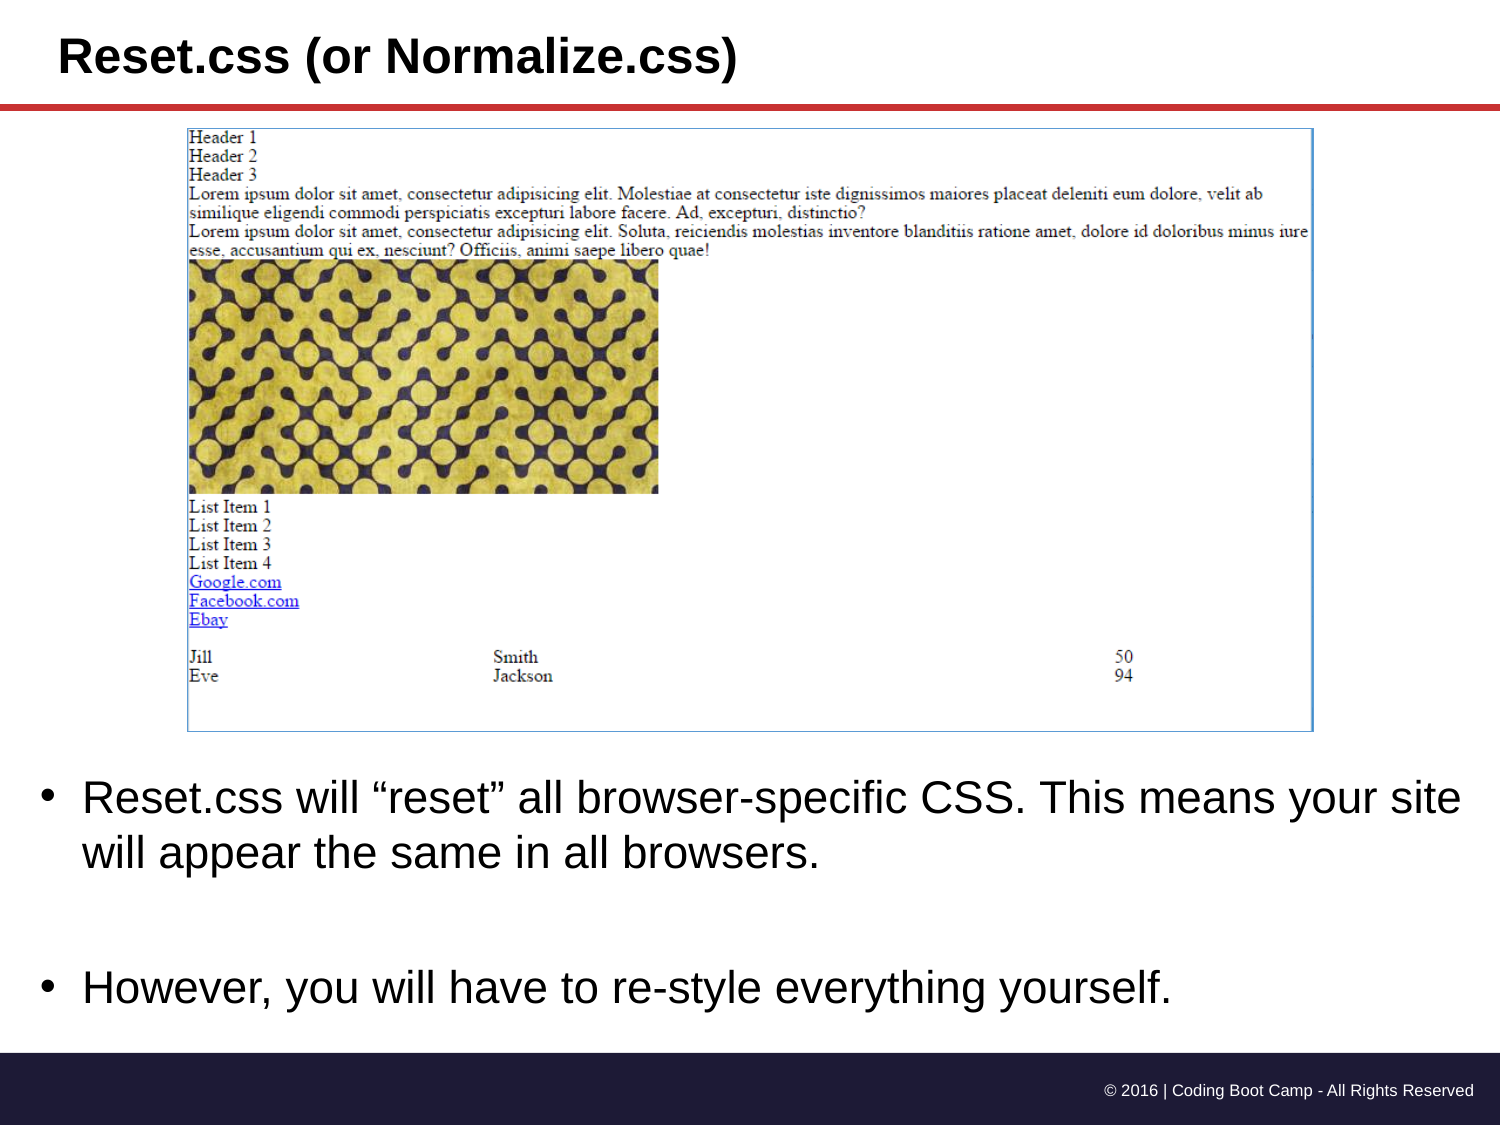

# Reset.css (or Normalize.css)
Reset.css will “reset” all browser-specific CSS. This means your site will appear the same in all browsers.
However, you will have to re-style everything yourself.